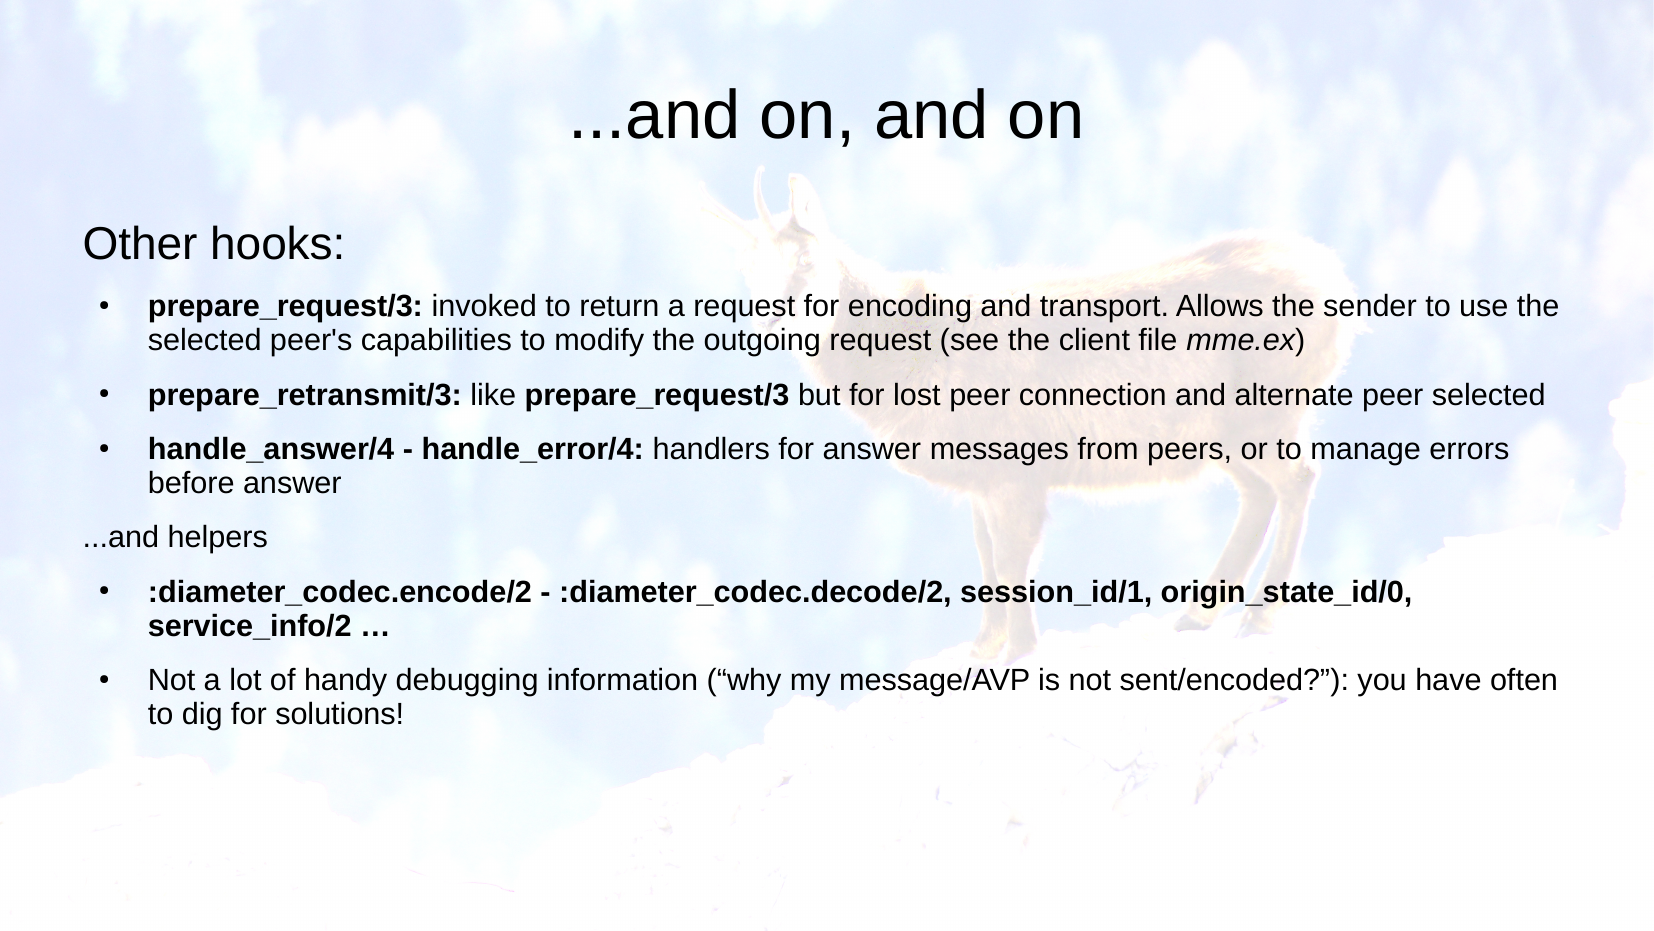

# ...and on, and on
Other hooks:
prepare_request/3: invoked to return a request for encoding and transport. Allows the sender to use the selected peer's capabilities to modify the outgoing request (see the client file mme.ex)
prepare_retransmit/3: like prepare_request/3 but for lost peer connection and alternate peer selected
handle_answer/4 - handle_error/4: handlers for answer messages from peers, or to manage errors before answer
...and helpers
:diameter_codec.encode/2 - :diameter_codec.decode/2, session_id/1, origin_state_id/0, service_info/2 …
Not a lot of handy debugging information (“why my message/AVP is not sent/encoded?”): you have often to dig for solutions!